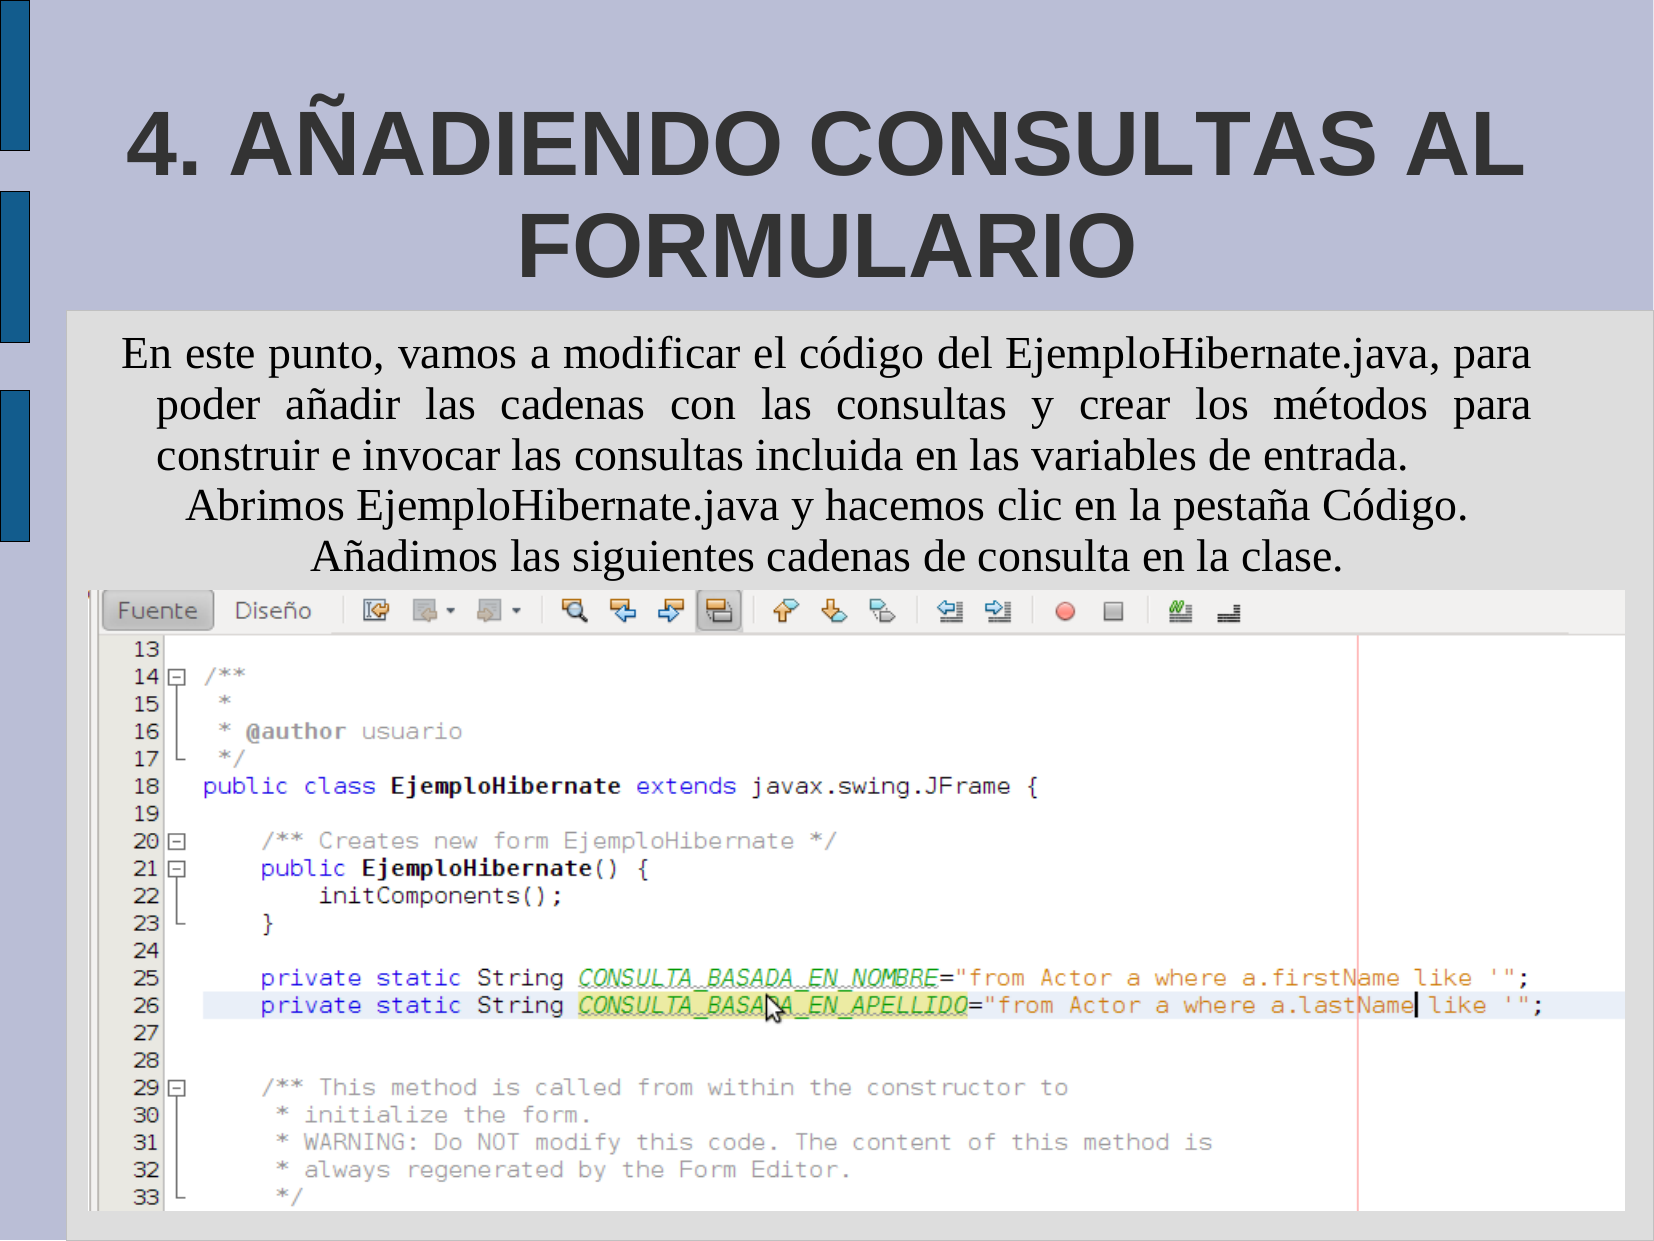

# 4. AÑADIENDO CONSULTAS AL FORMULARIO
En este punto, vamos a modificar el código del EjemploHibernate.java, para poder añadir las cadenas con las consultas y crear los métodos para construir e invocar las consultas incluida en las variables de entrada.
Abrimos EjemploHibernate.java y hacemos clic en la pestaña Código.
Añadimos las siguientes cadenas de consulta en la clase.